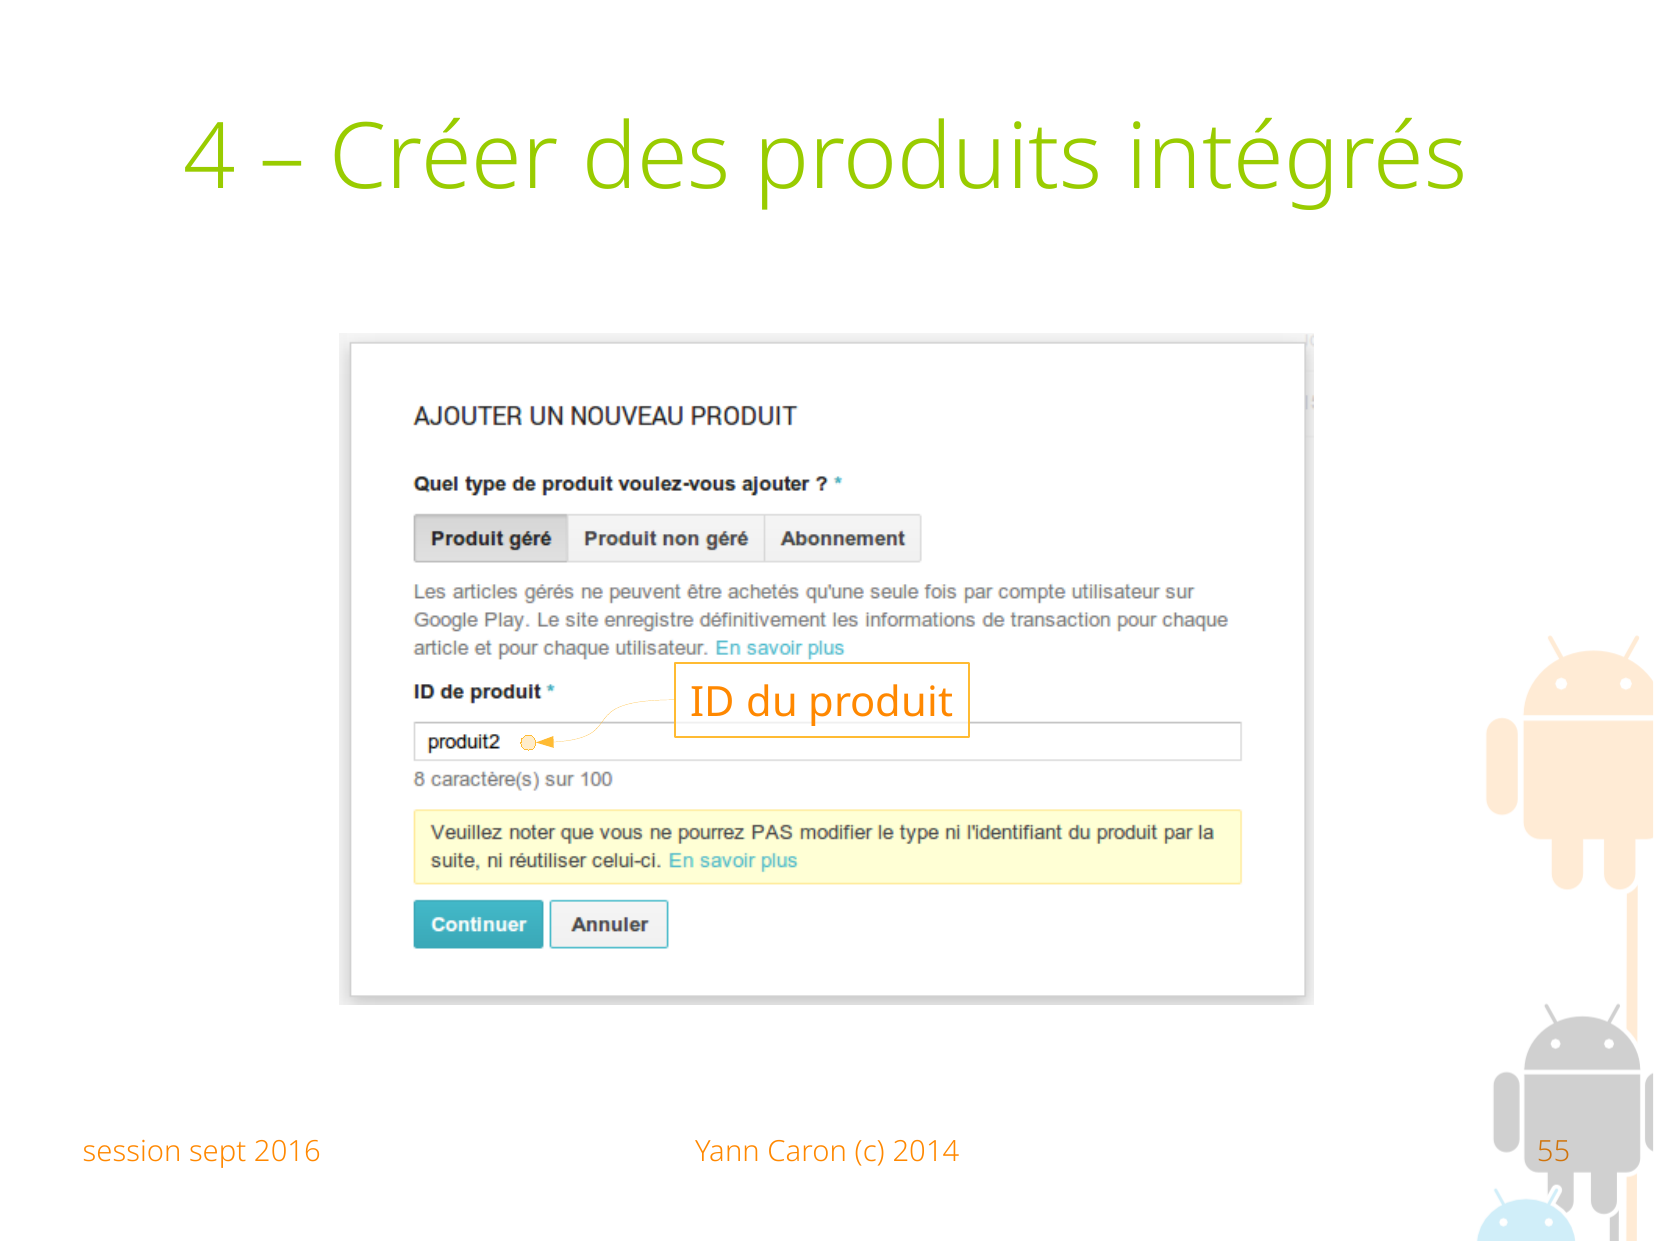

# 4 – Créer des produits intégrés
ID du produit
session sept 2016
Yann Caron (c) 2014
55